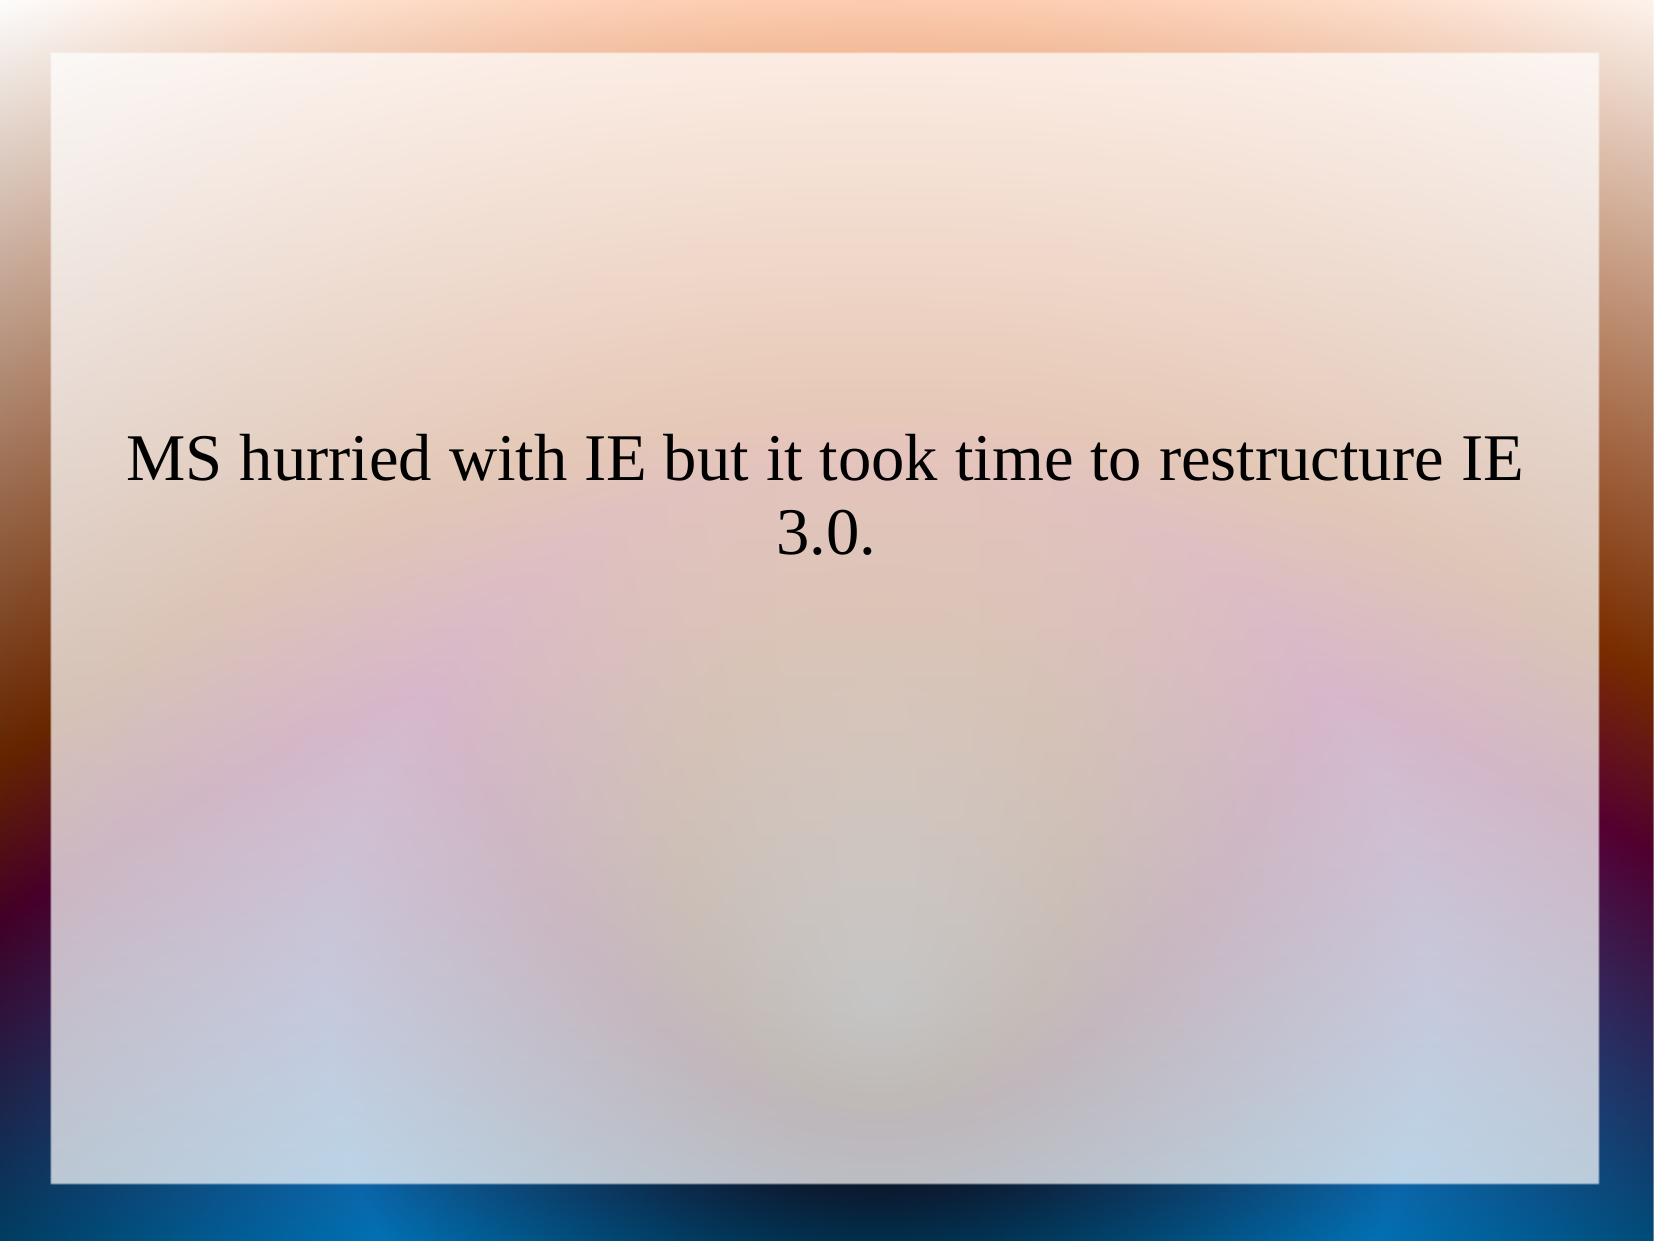

# MS hurried with IE but it took time to restructure IE 3.0.